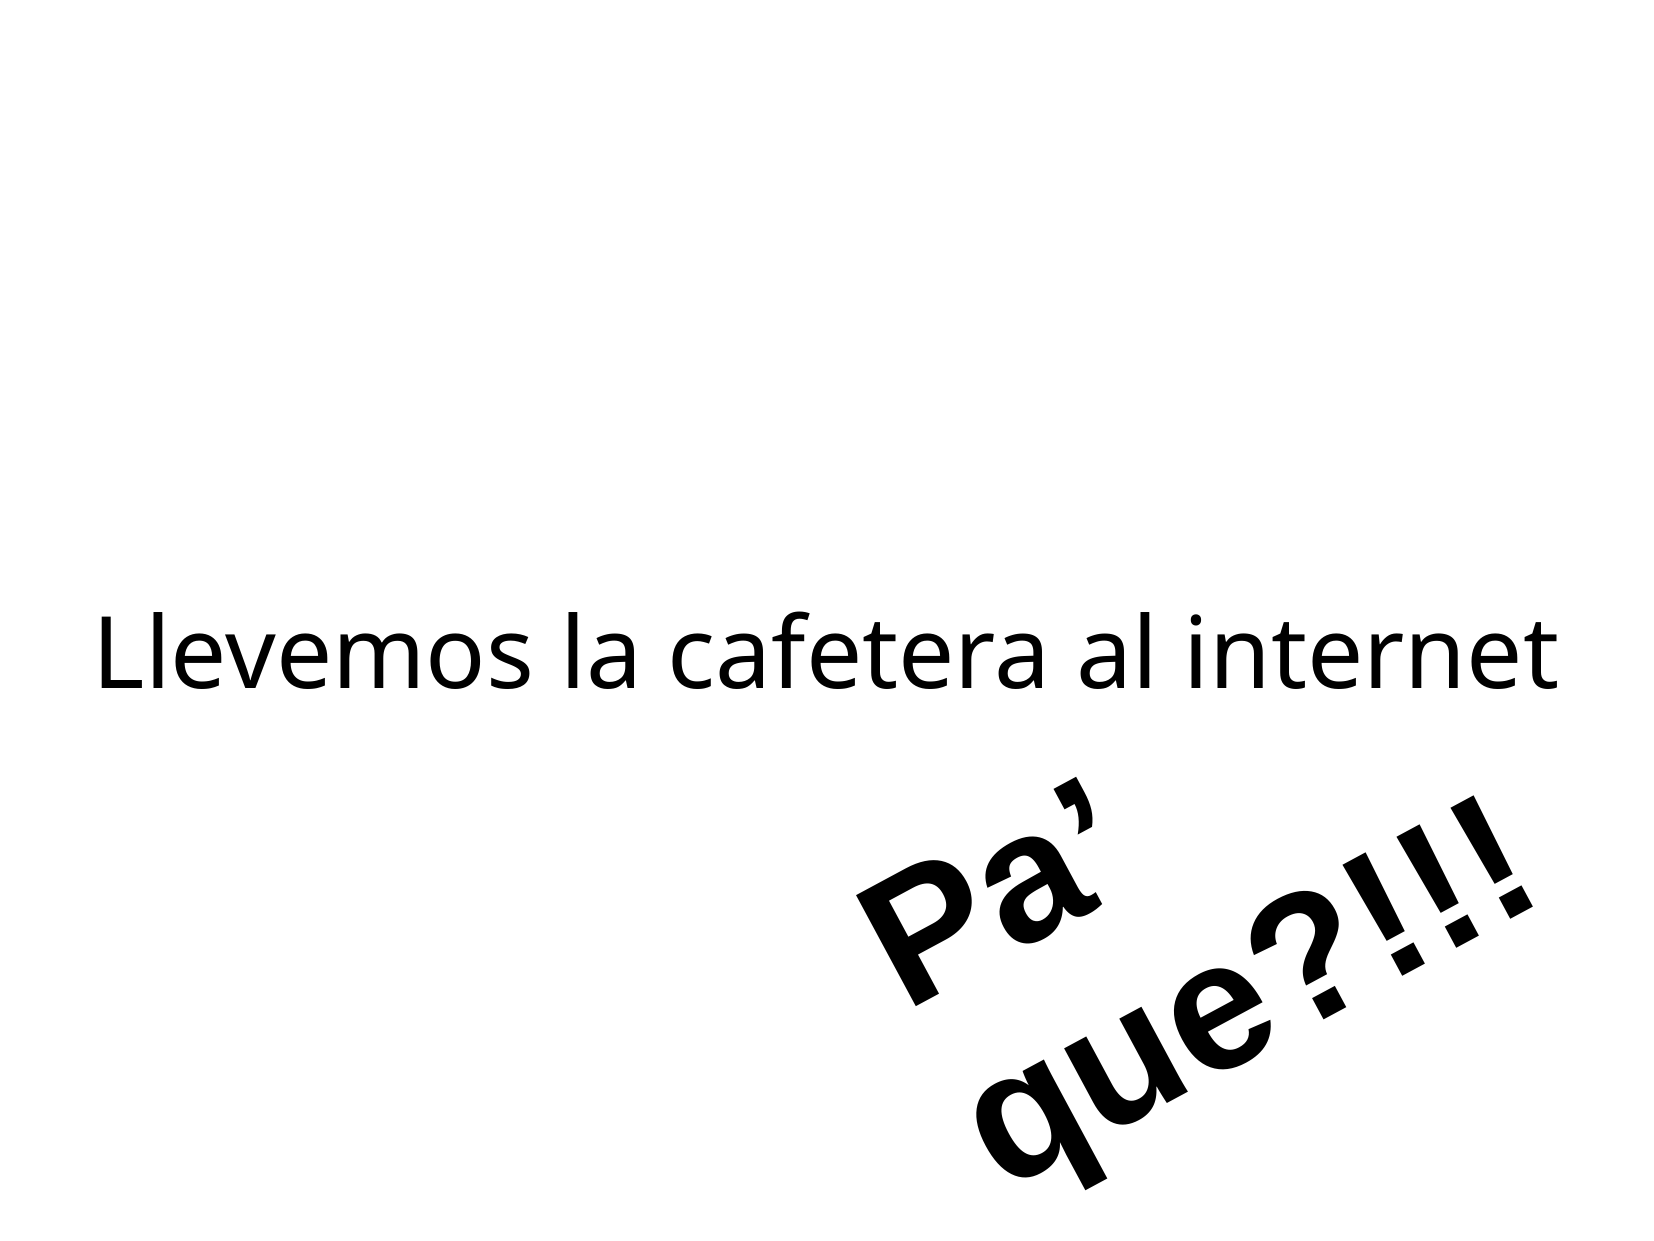

# Llevemos la cafetera al internet
Pa’ que?!!!